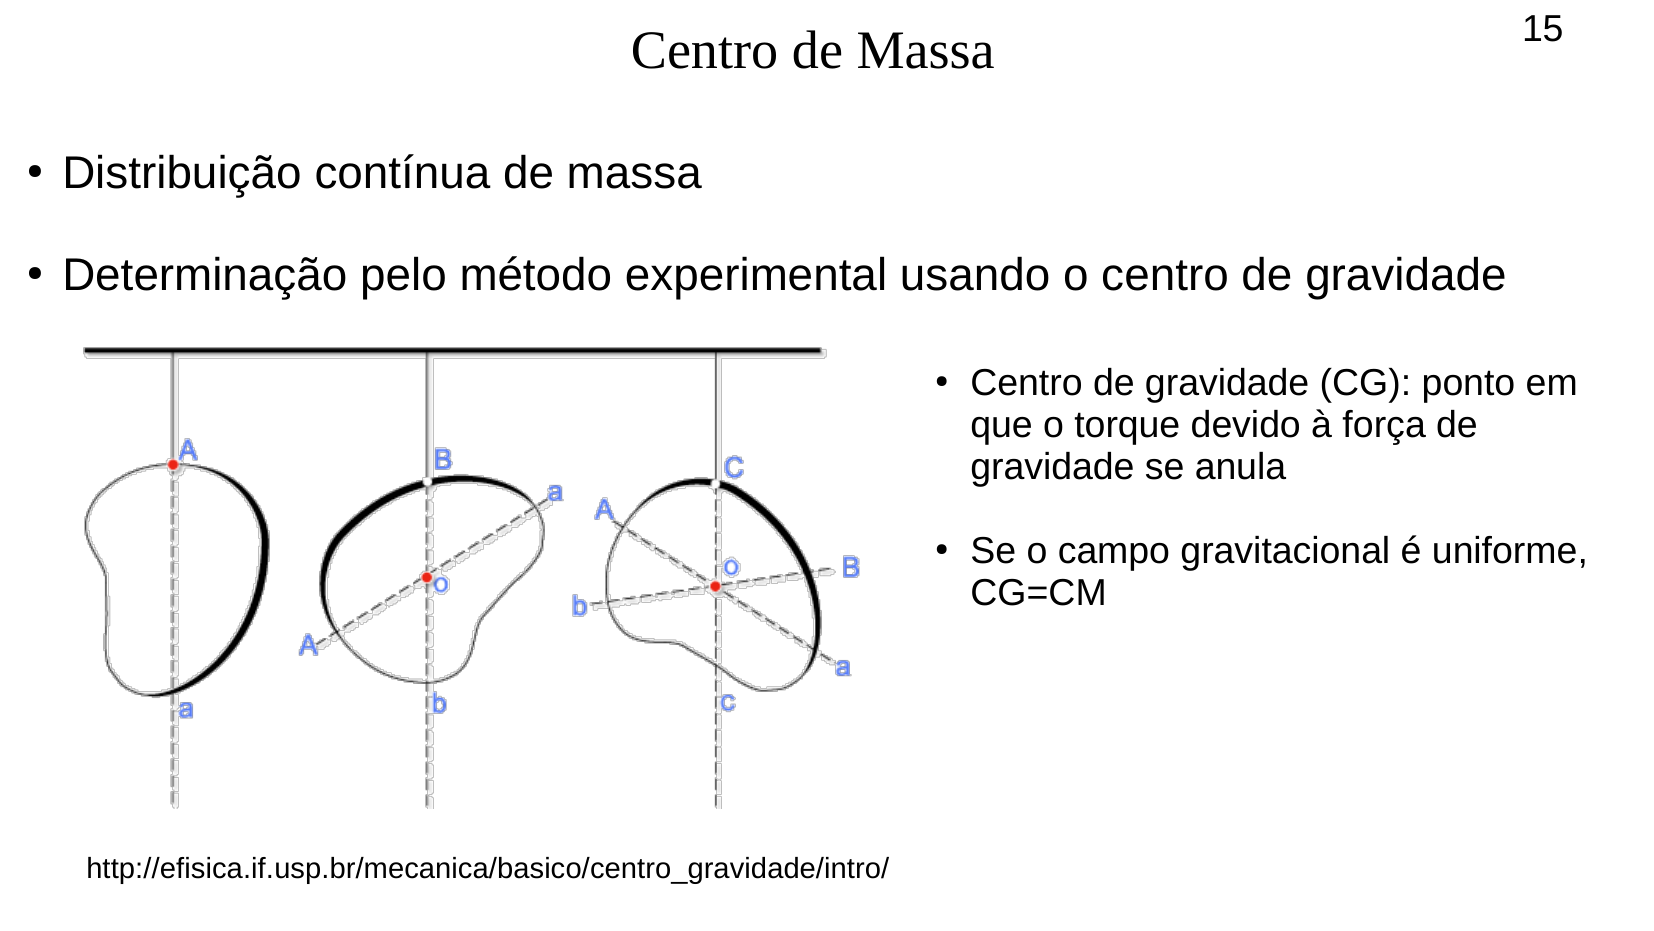

Centro de Massa
Distribuição contínua de massa
Determinação pelo método experimental usando o centro de gravidade
Centro de gravidade (CG): ponto em que o torque devido à força de gravidade se anula
Se o campo gravitacional é uniforme, CG=CM
http://efisica.if.usp.br/mecanica/basico/centro_gravidade/intro/